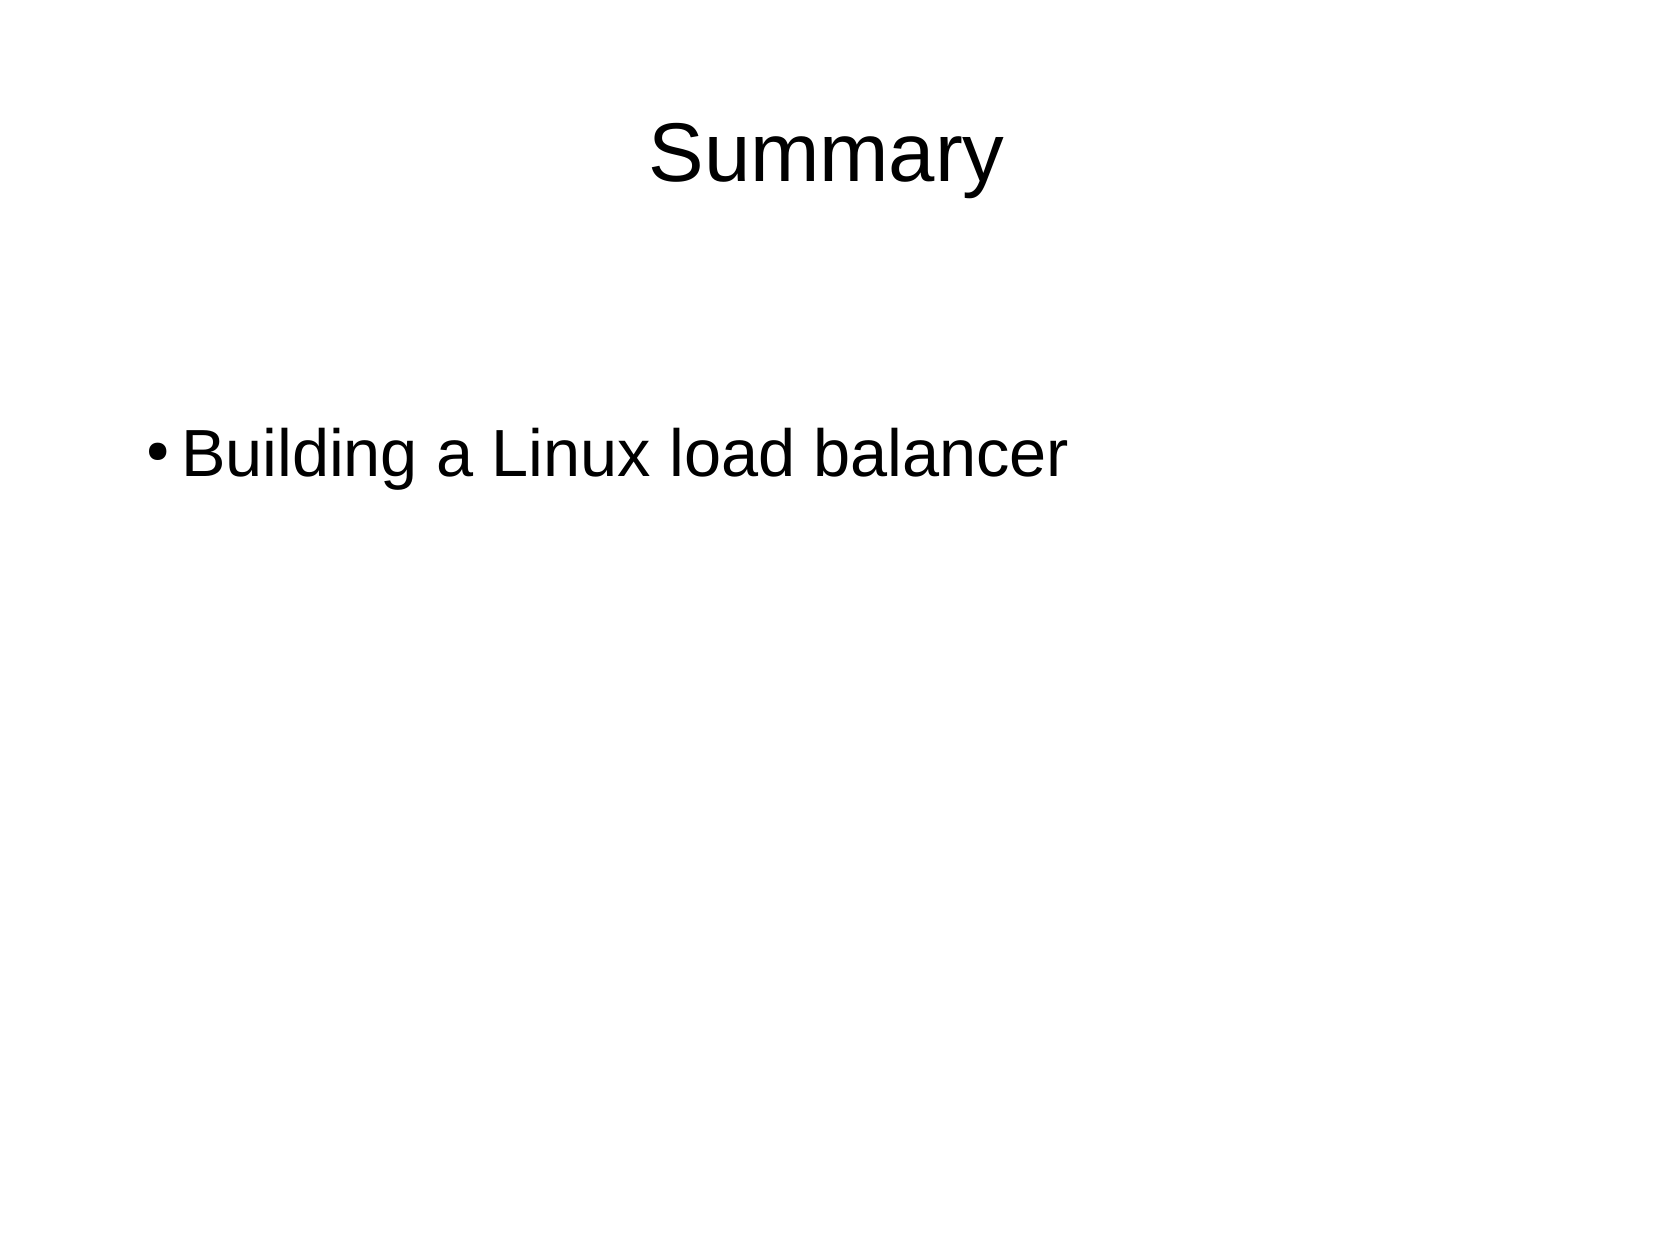

# Summary
Building a Linux load balancer